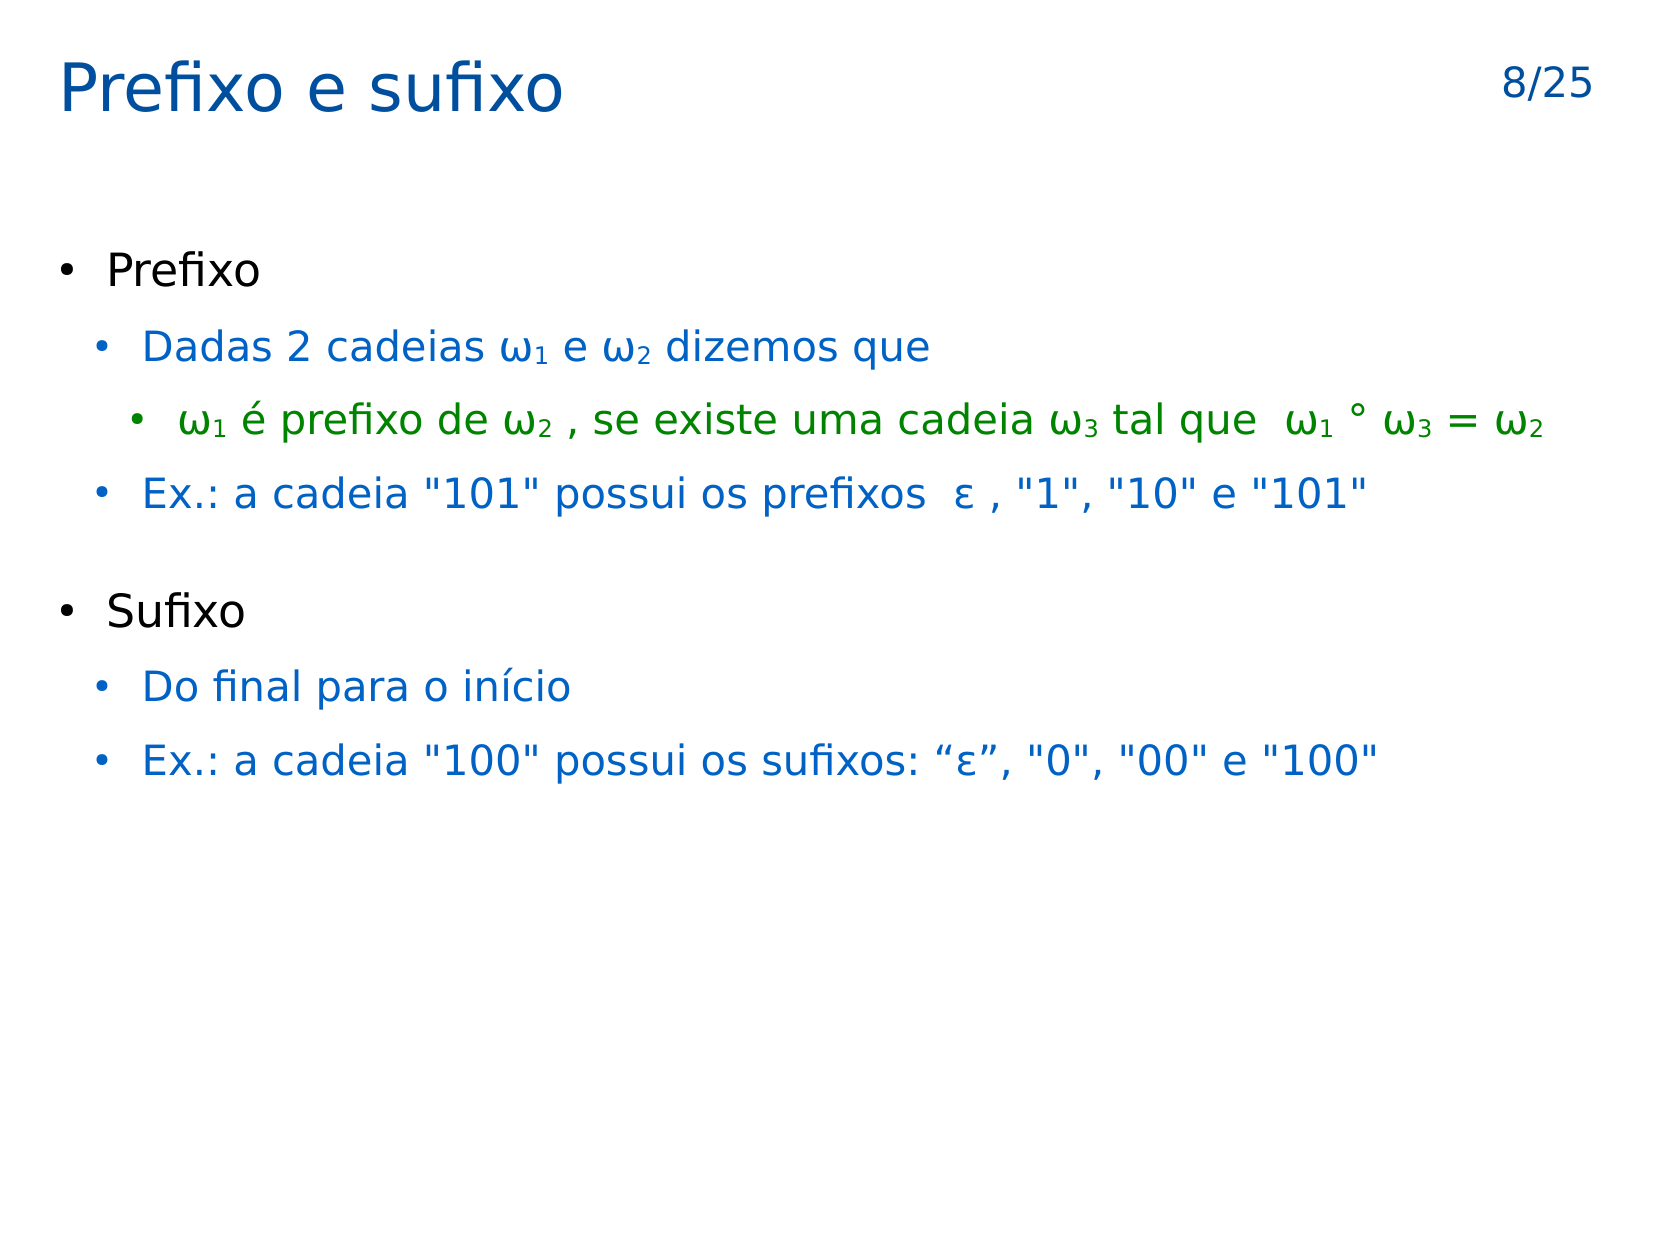

# Prefixo e sufixo
8
Prefixo
Dadas 2 cadeias ω1 e ω2 dizemos que
ω1 é prefixo de ω2 , se existe uma cadeia ω3 tal que ω1 ° ω3 = ω2
Ex.: a cadeia "101" possui os prefixos ε , "1", "10" e "101"
Sufixo
Do final para o início
Ex.: a cadeia "100" possui os sufixos: “ε”, "0", "00" e "100"